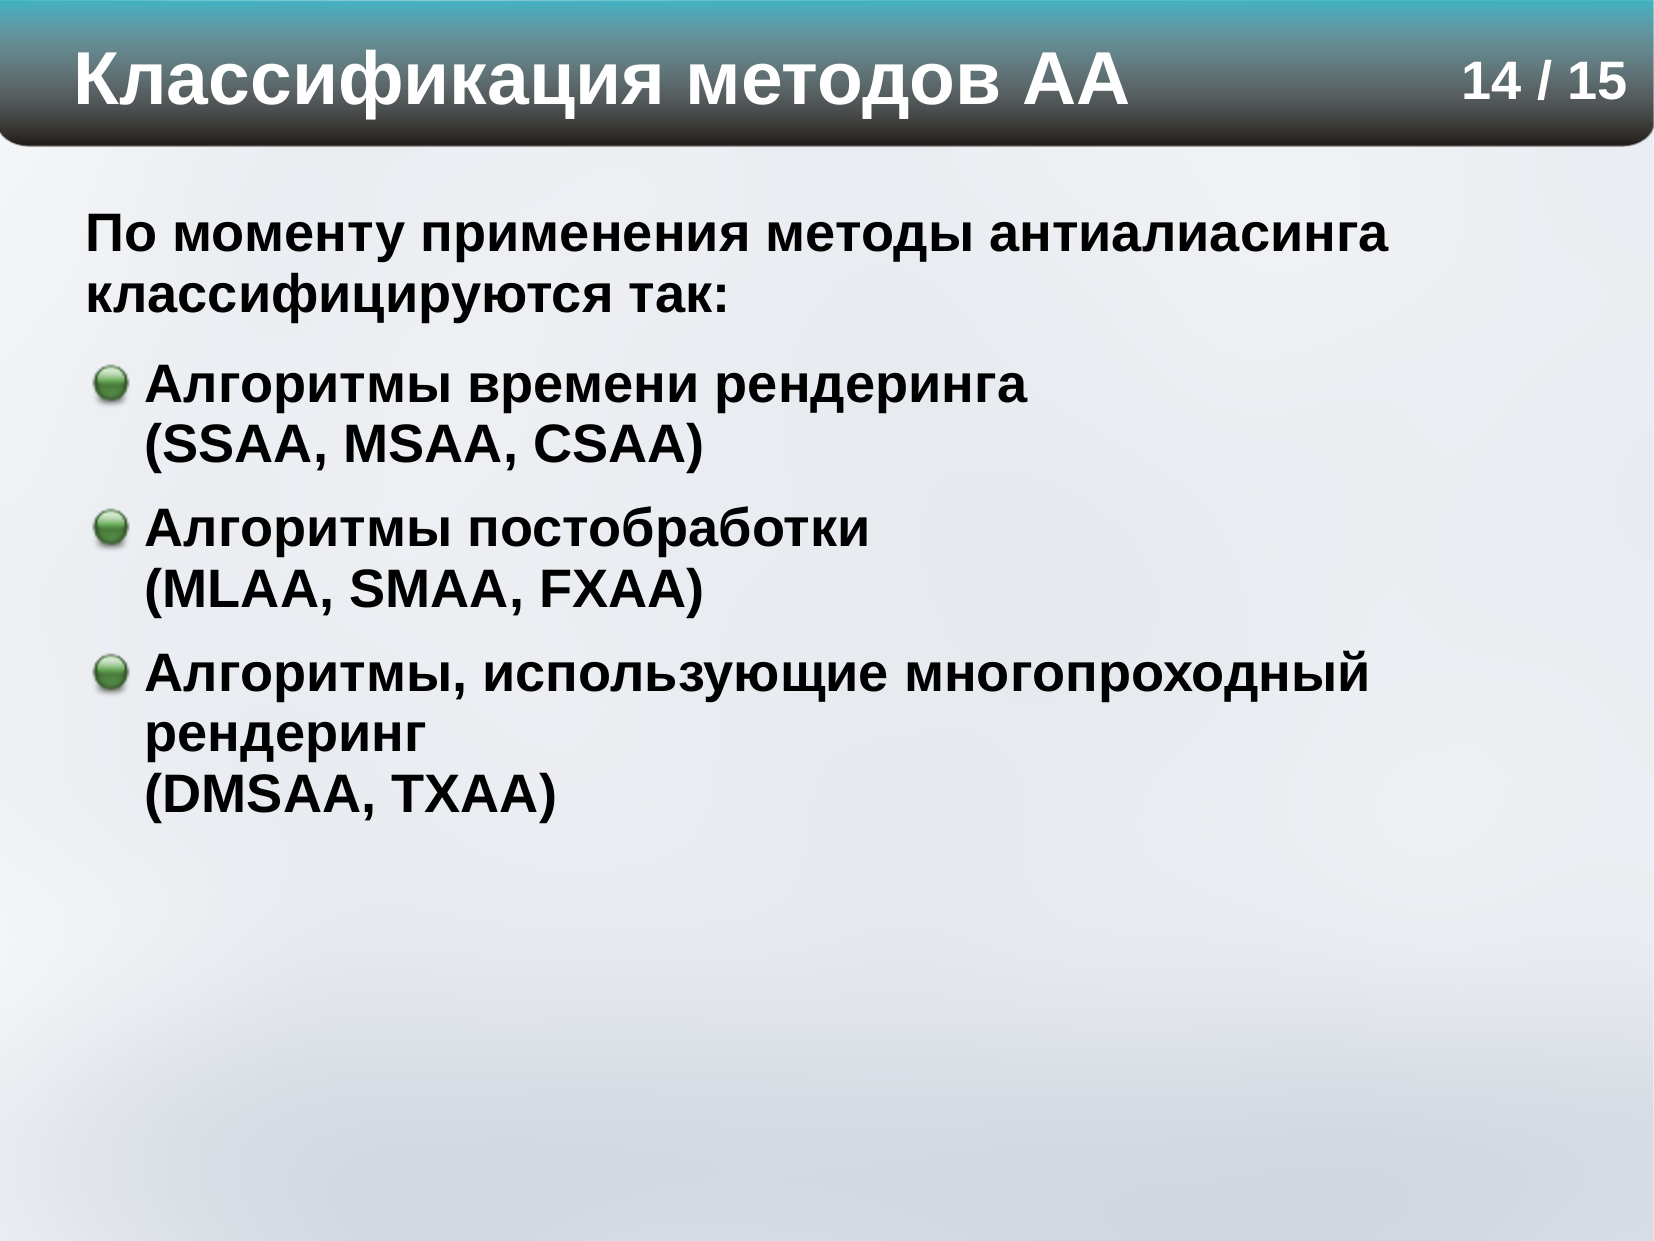

Классификация методов АА
По моменту применения методы антиалиасинга классифицируются так:
Алгоритмы времени рендеринга
(SSAA, MSAA, CSAA)
Алгоритмы постобработки
(MLAA, SMAA, FXAA)
Алгоритмы, использующие многопроходный рендеринг
(DMSAA, TXAA)